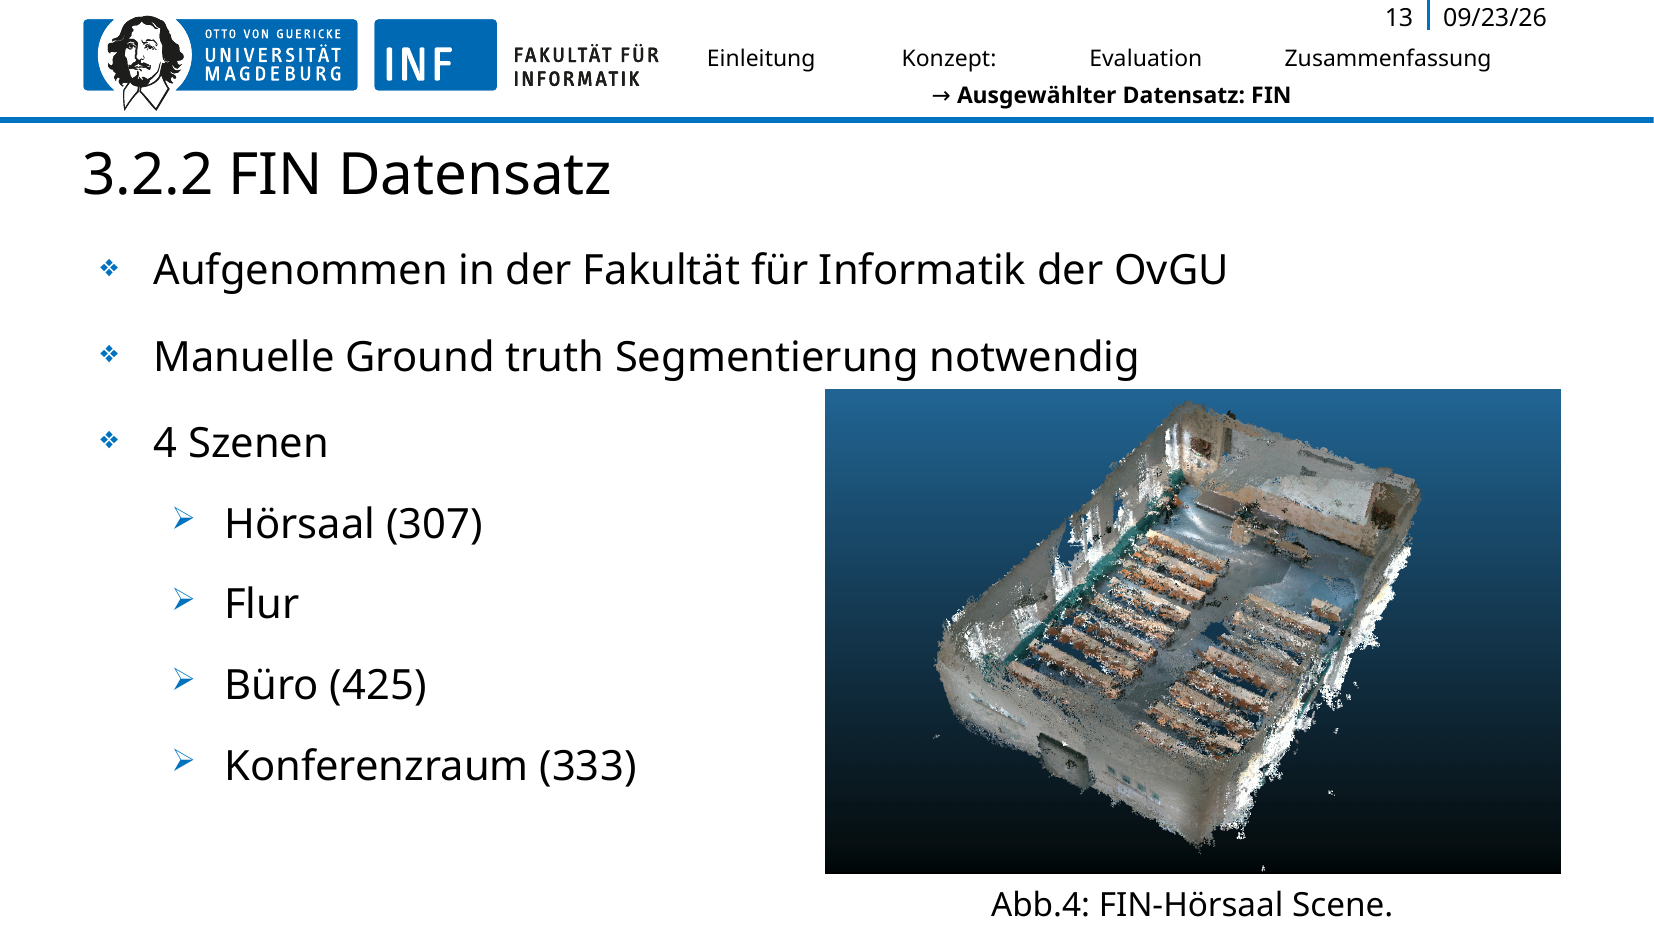

# 3.2.2 FIN Datensatz
Aufgenommen in der Fakultät für Informatik der OvGU
Manuelle Ground truth Segmentierung notwendig
4 Szenen
Hörsaal (307)
Flur
Büro (425)
Konferenzraum (333)
Abb.4: FIN-Hörsaal Scene.